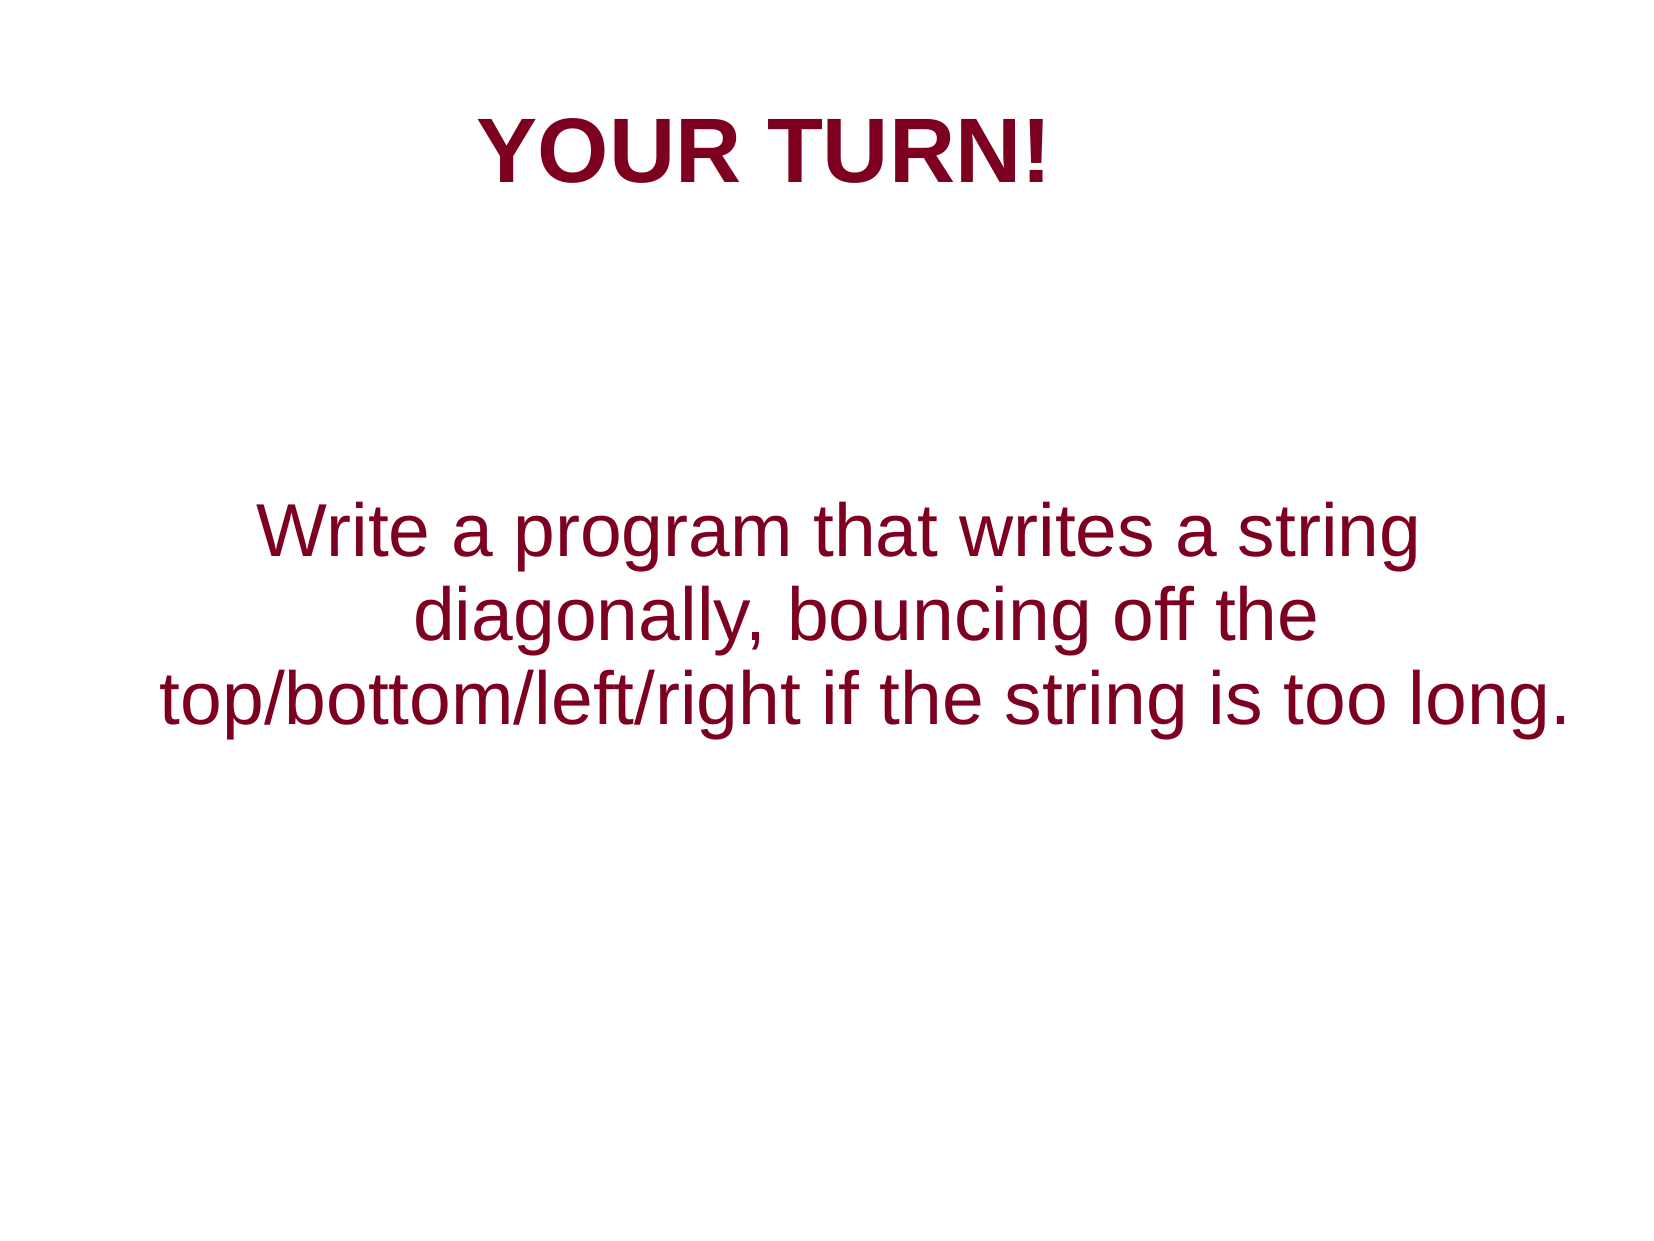

# YOUR TURN!
Write a program that writes a string diagonally, bouncing off the top/bottom/left/right if the string is too long.